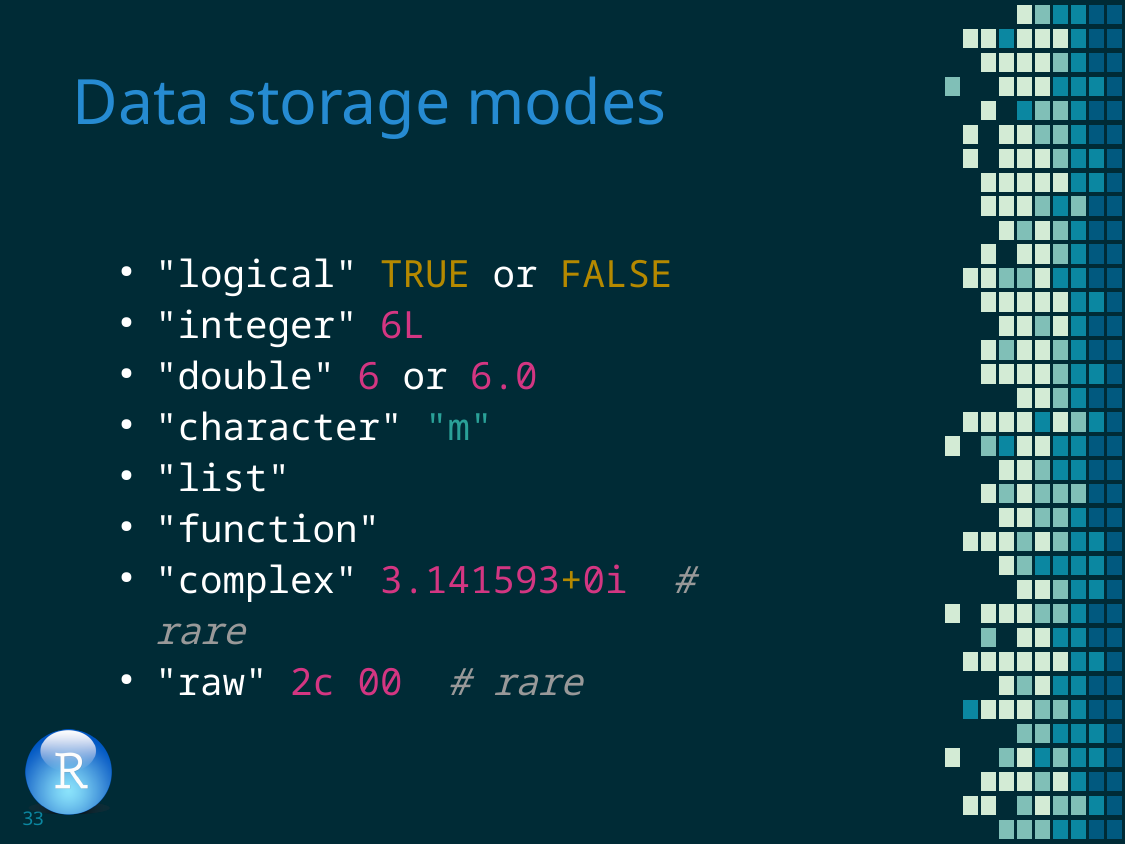

Data storage modes
"logical" TRUE or FALSE
"integer" 6L
"double" 6 or 6.0
"character" "m"
"list"
"function"
"complex" 3.141593+0i # rare
"raw" 2c 00 # rare